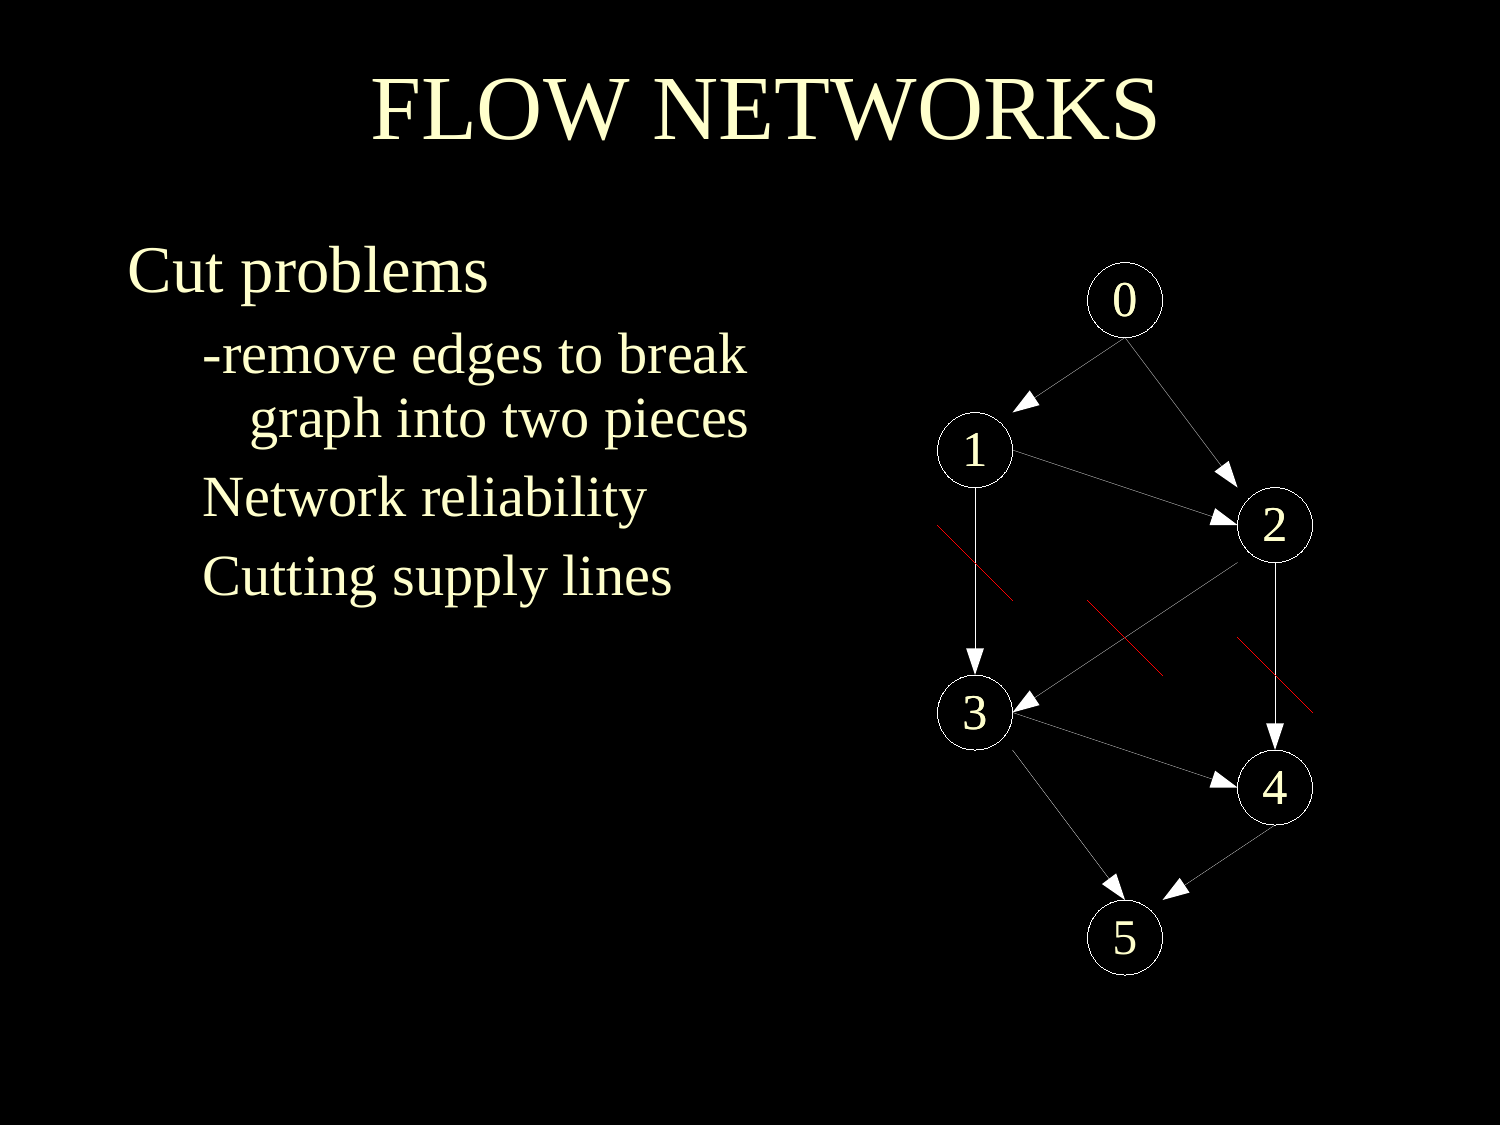

# FLOW NETWORKS
Cut problems
-remove edges to break graph into two pieces
Network reliability
Cutting supply lines
0
0
1
1
2
2
3
3
4
4
5